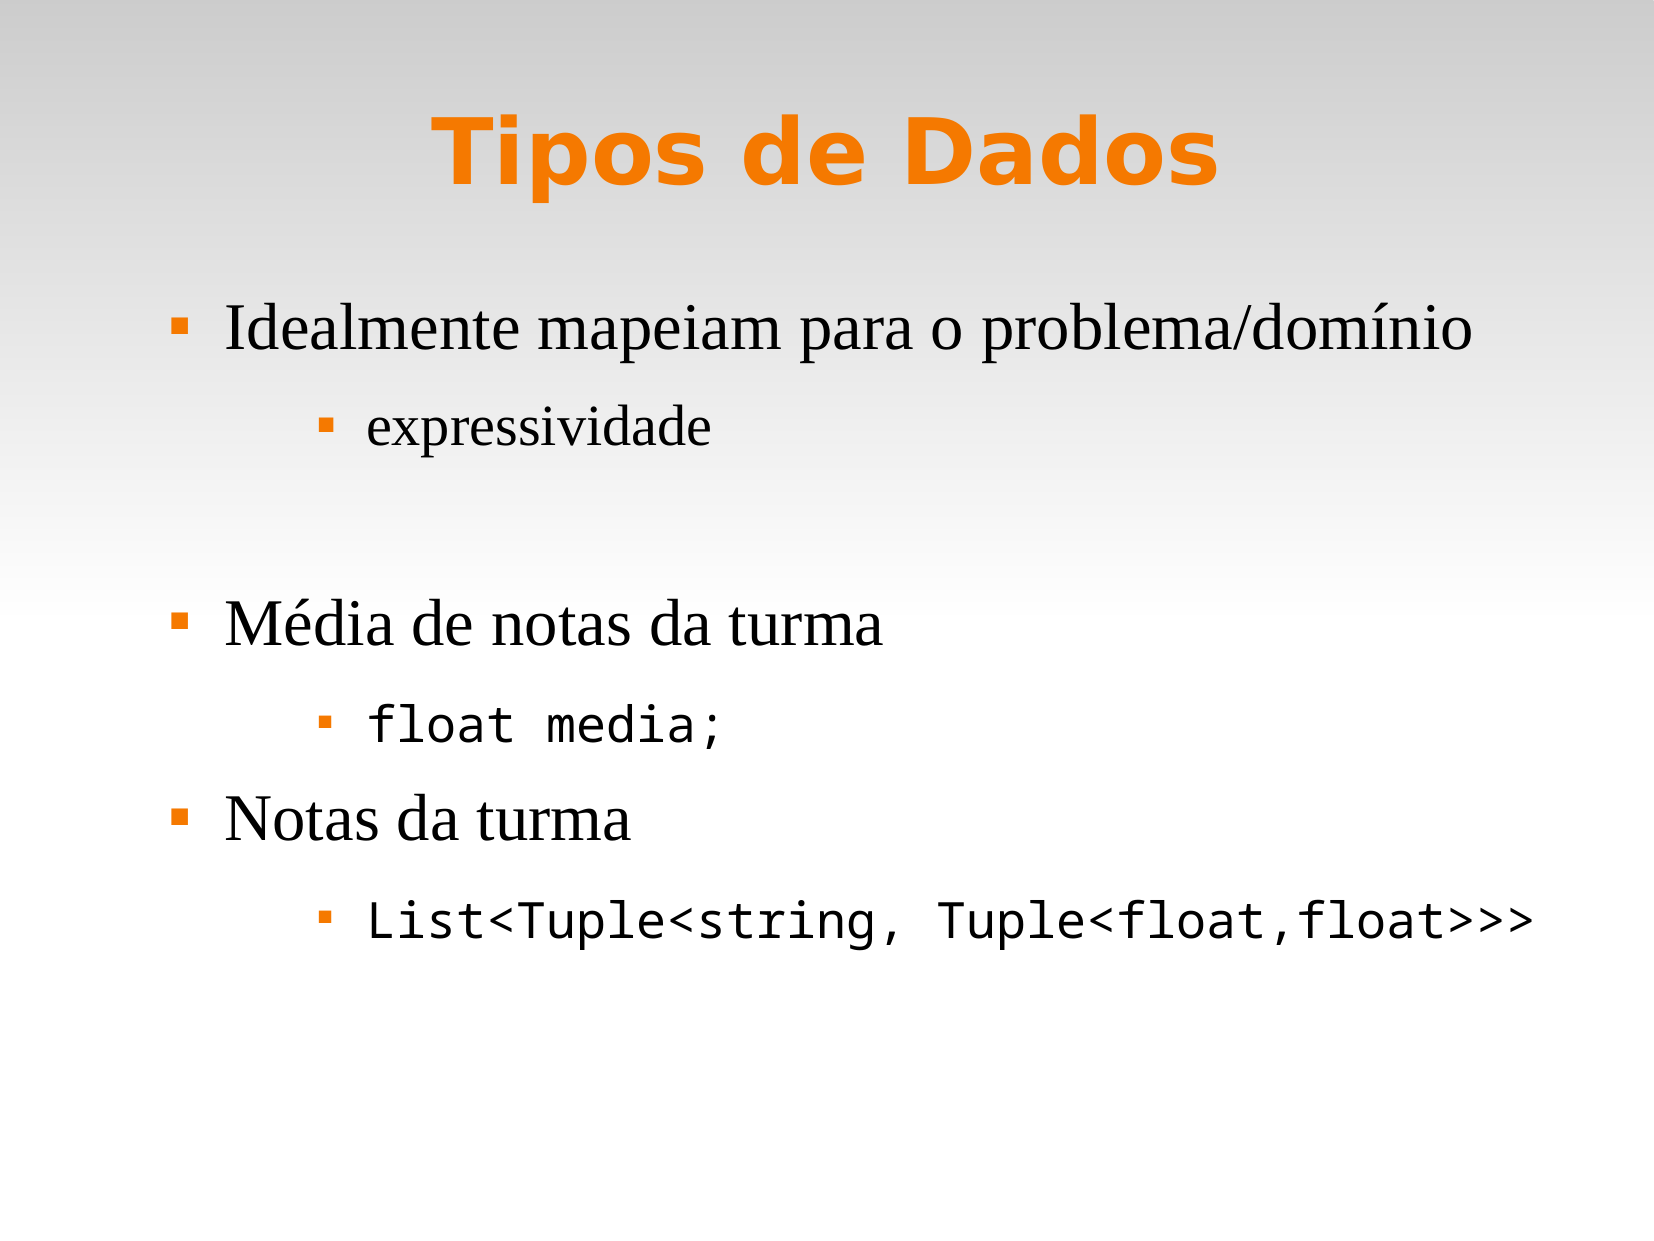

# Tipos de Dados
Idealmente mapeiam para o problema/domínio
expressividade
Média de notas da turma
float media;
Notas da turma
List<Tuple<string, Tuple<float,float>>>